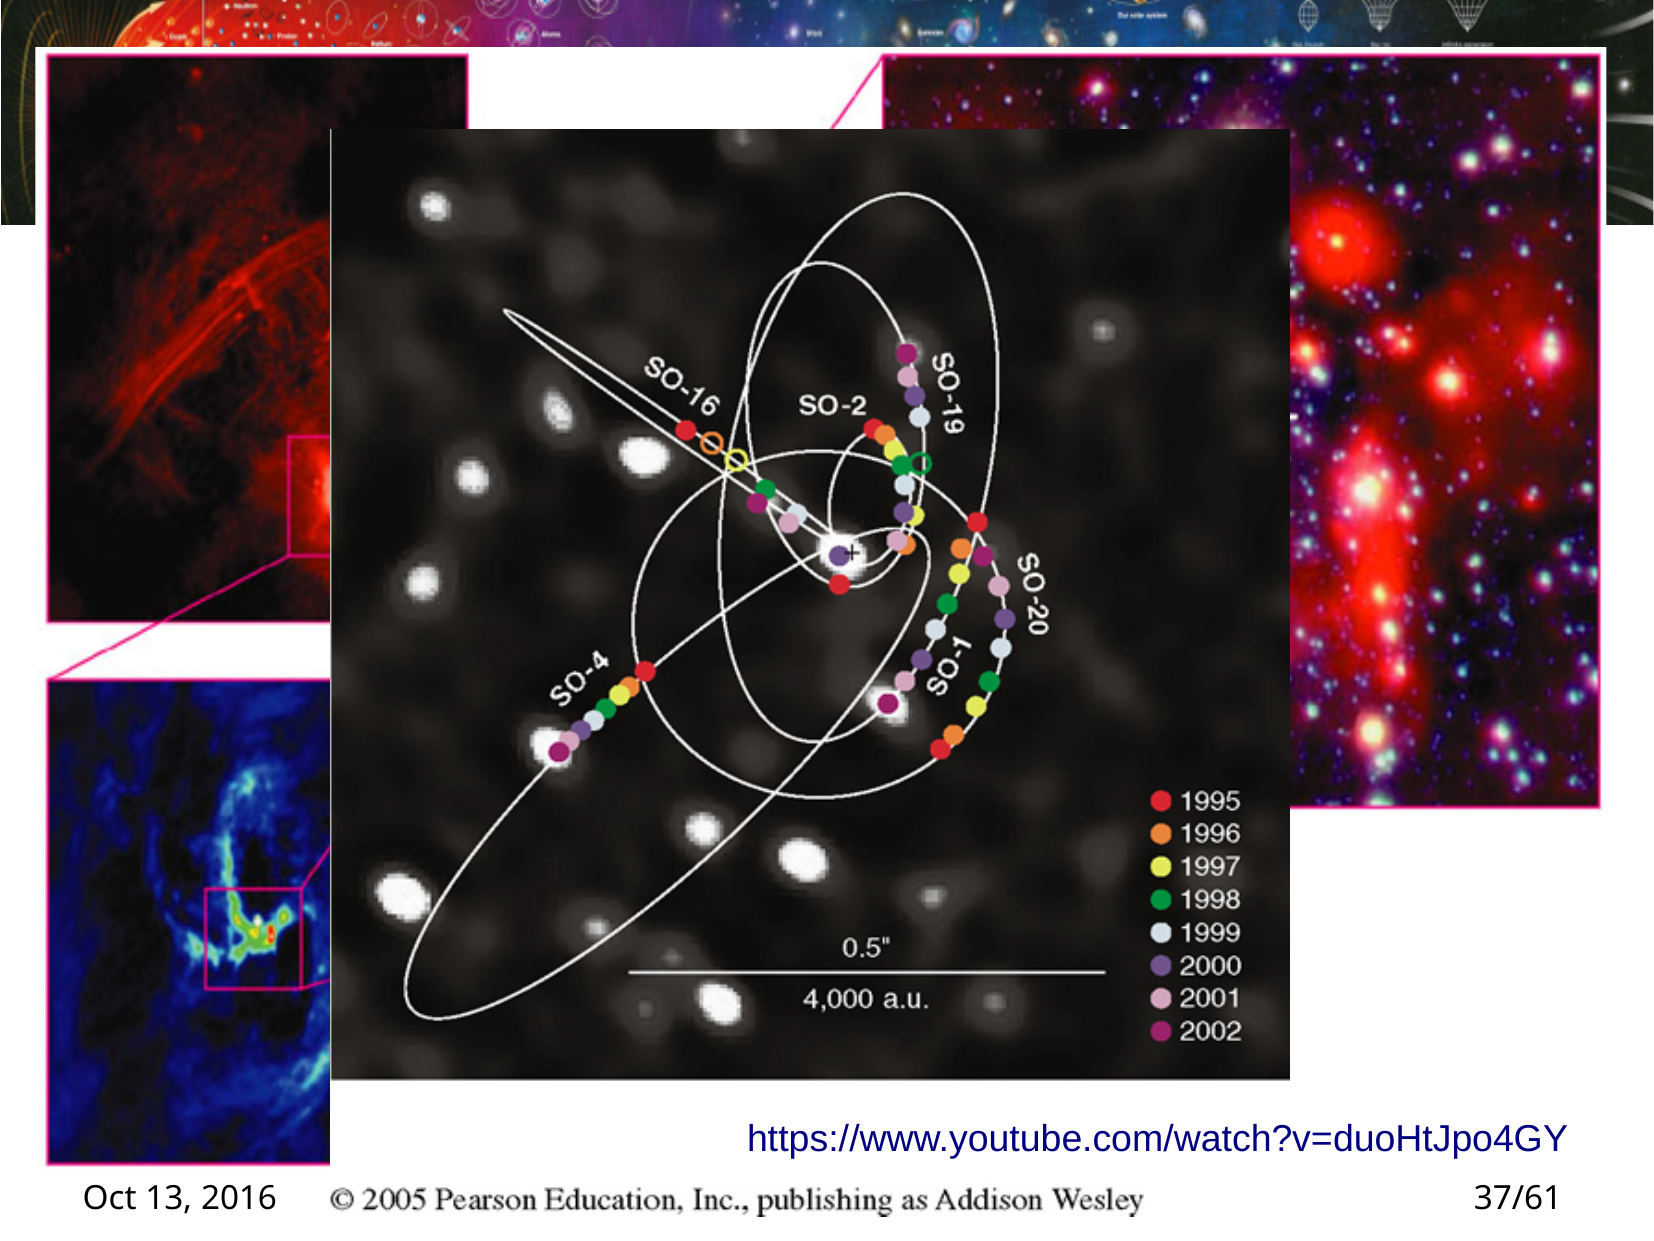

Inclinada ~60º, respecto del Ecuador Celeste
# La Vía Láctea
https://www.youtube.com/watch?v=duoHtJpo4GY
Oct 13, 2016
H. Asorey - IPAC 2016 - 09/16
37